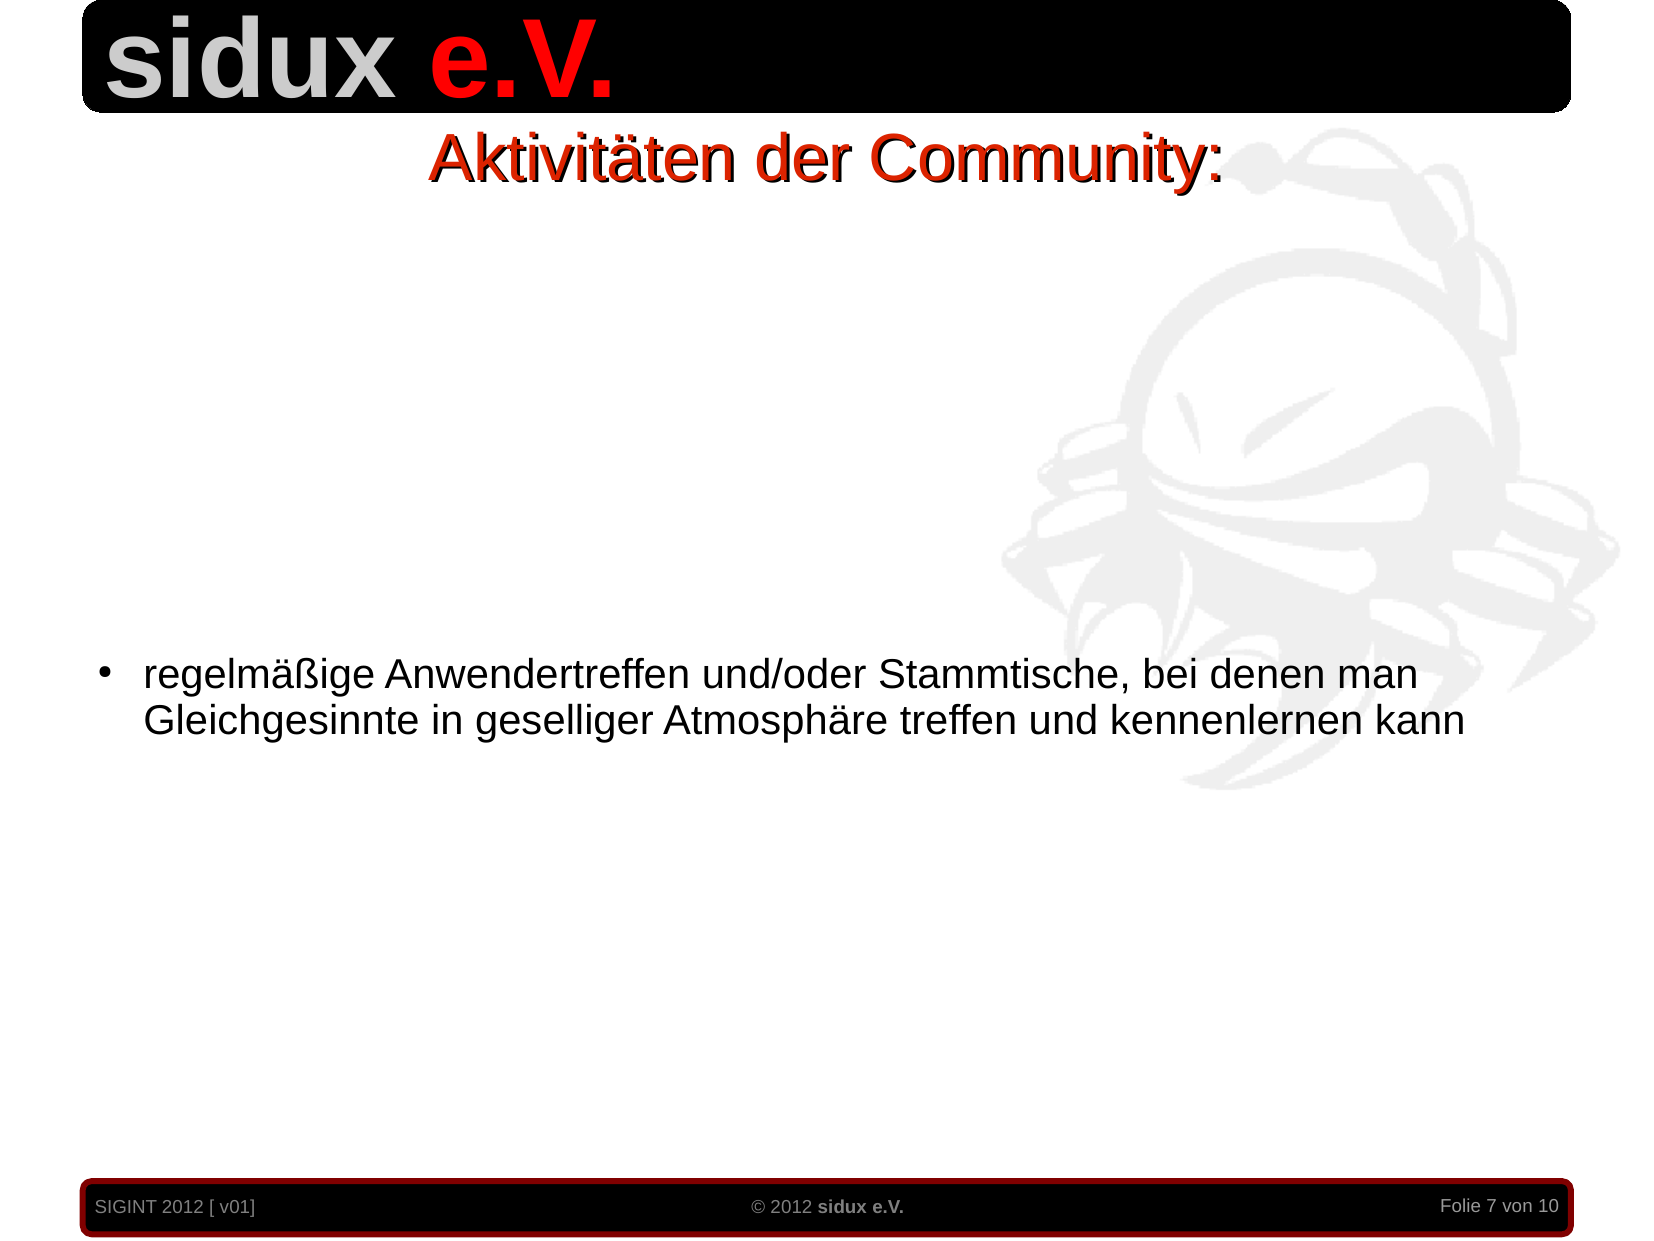

Aktivitäten der Community:
regelmäßige Anwendertreffen und/oder Stammtische, bei denen man Gleichgesinnte in geselliger Atmosphäre treffen und kennenlernen kann